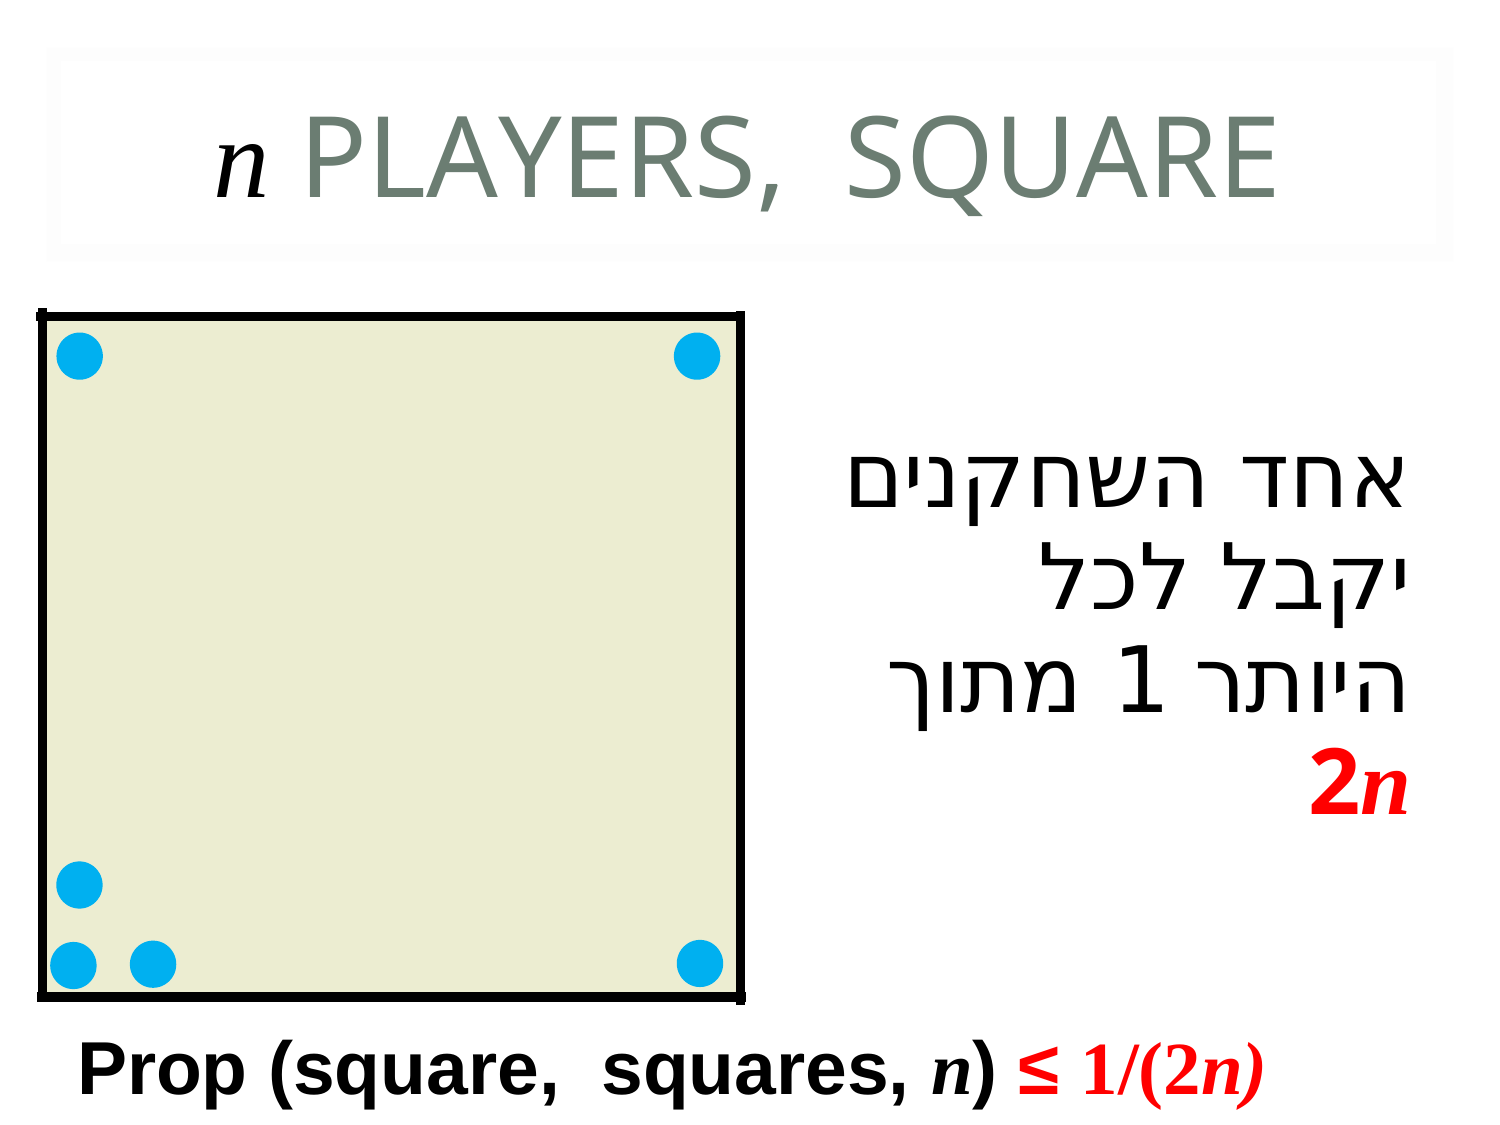

n PLAYERS, SQUARE
אחד השחקנים יקבל לכל היותר 1 מתוך 2n
Prop (square, squares, n) ≤ 1/(2n)